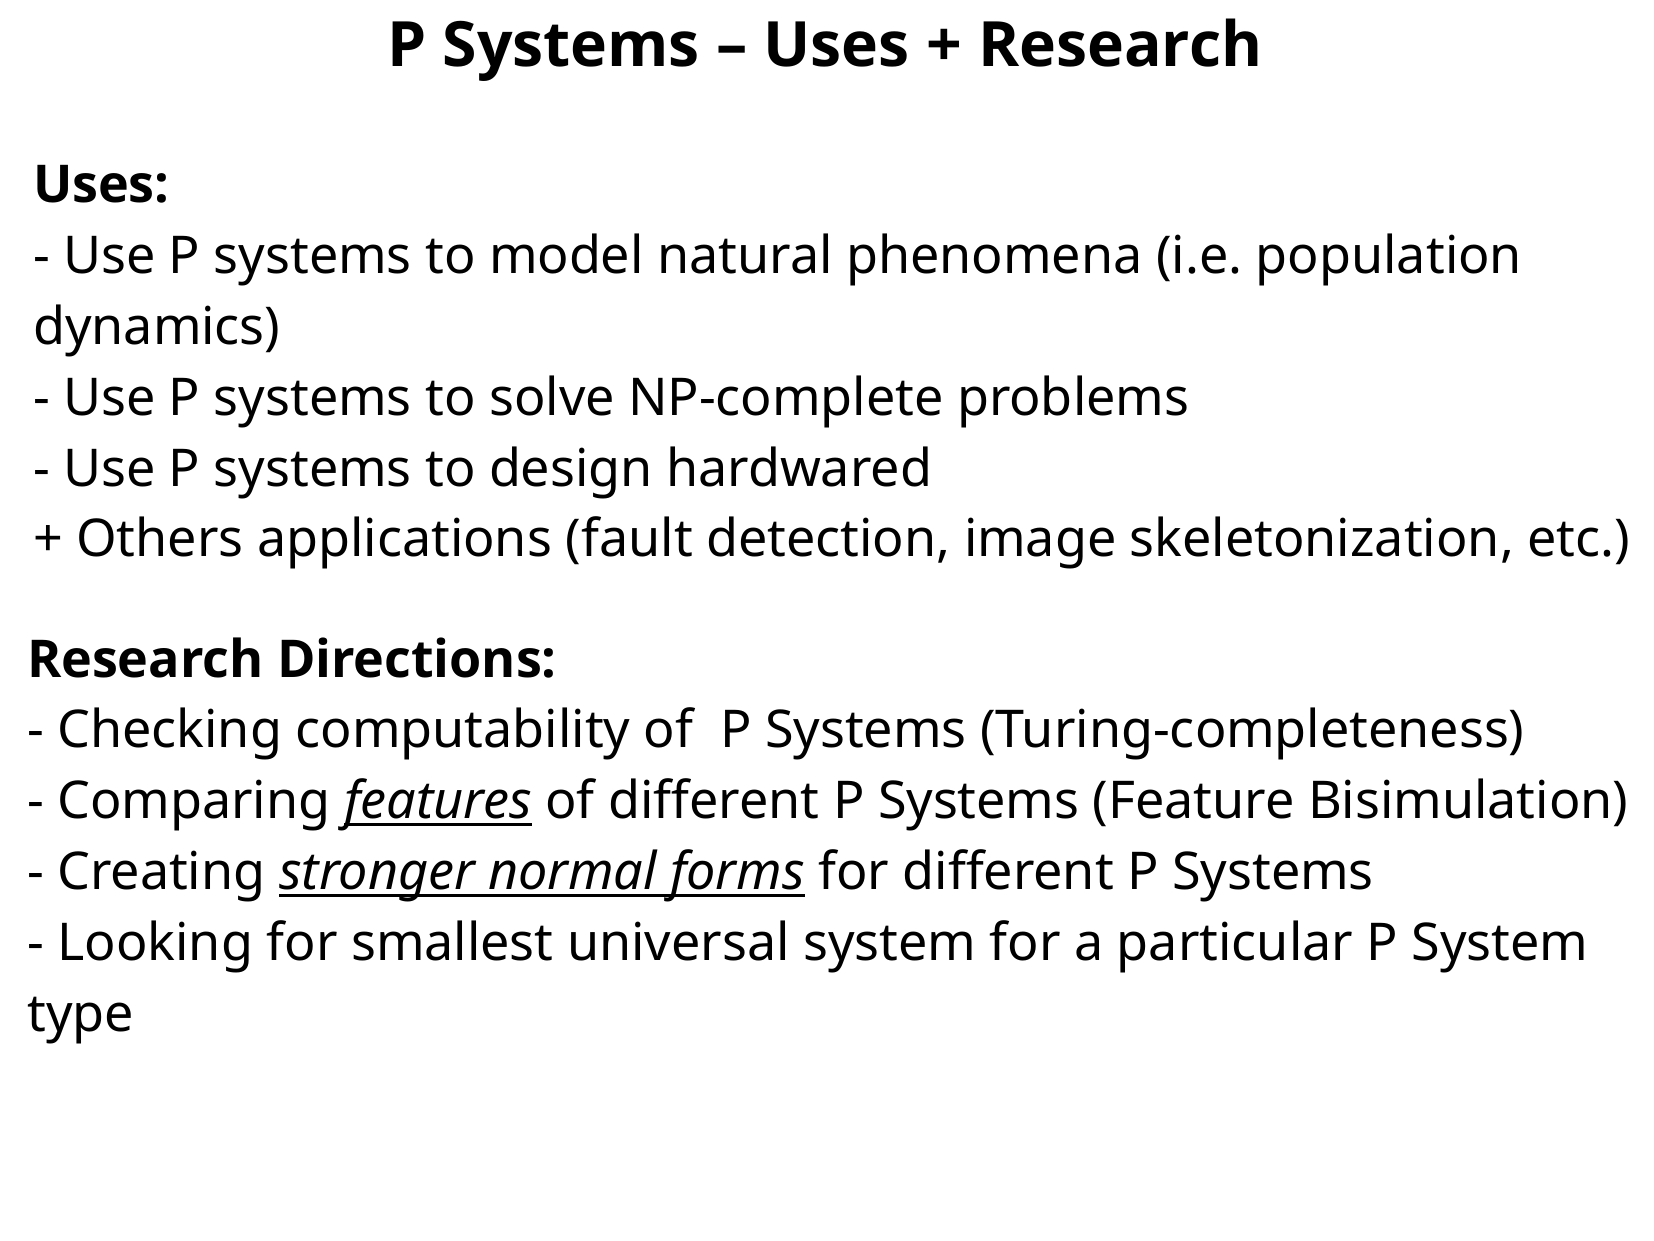

# P Systems – Uses + Research
Uses:
- Use P systems to model natural phenomena (i.e. population dynamics)
- Use P systems to solve NP-complete problems
- Use P systems to design hardwared
+ Others applications (fault detection, image skeletonization, etc.)
Research Directions:
- Checking computability of P Systems (Turing-completeness)
- Comparing features of different P Systems (Feature Bisimulation)
- Creating stronger normal forms for different P Systems
- Looking for smallest universal system for a particular P System type